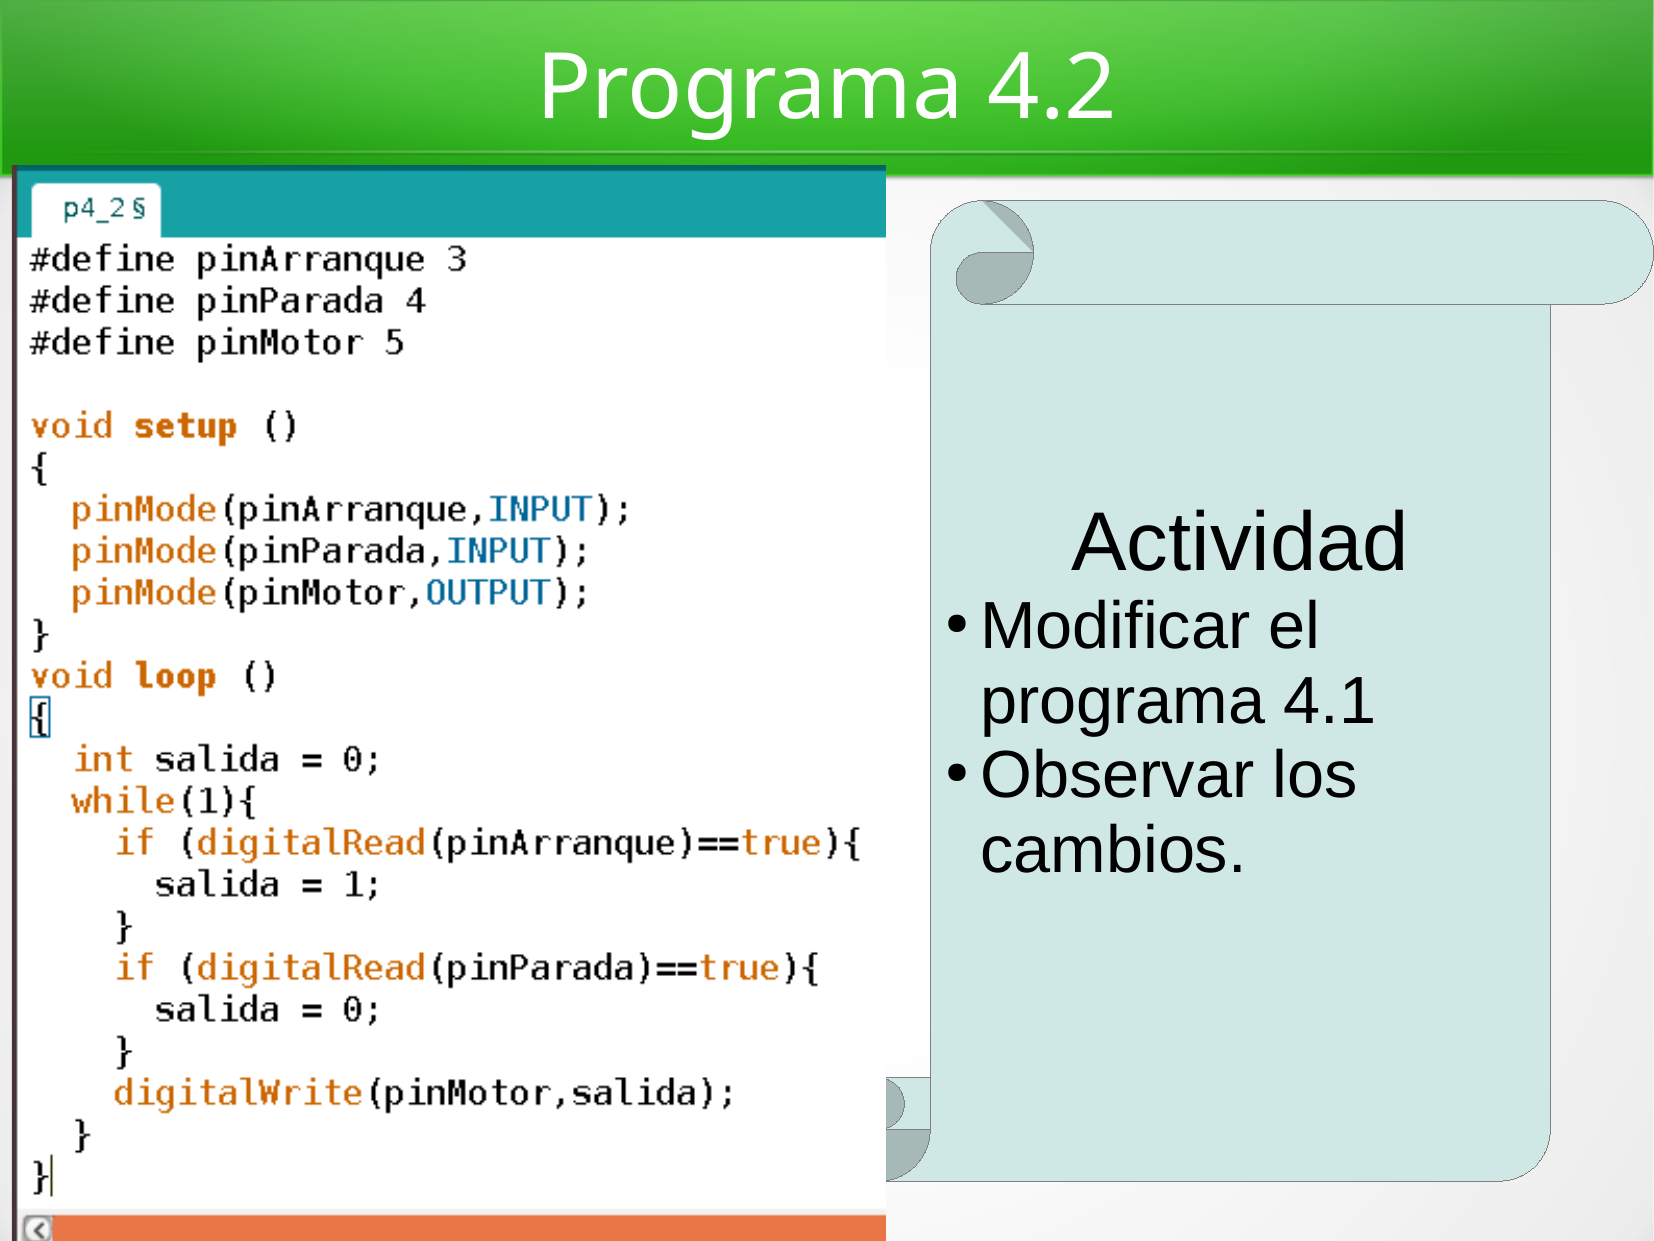

# Programa 4.2
Actividad
Modificar el
programa 4.1
Observar los
cambios.